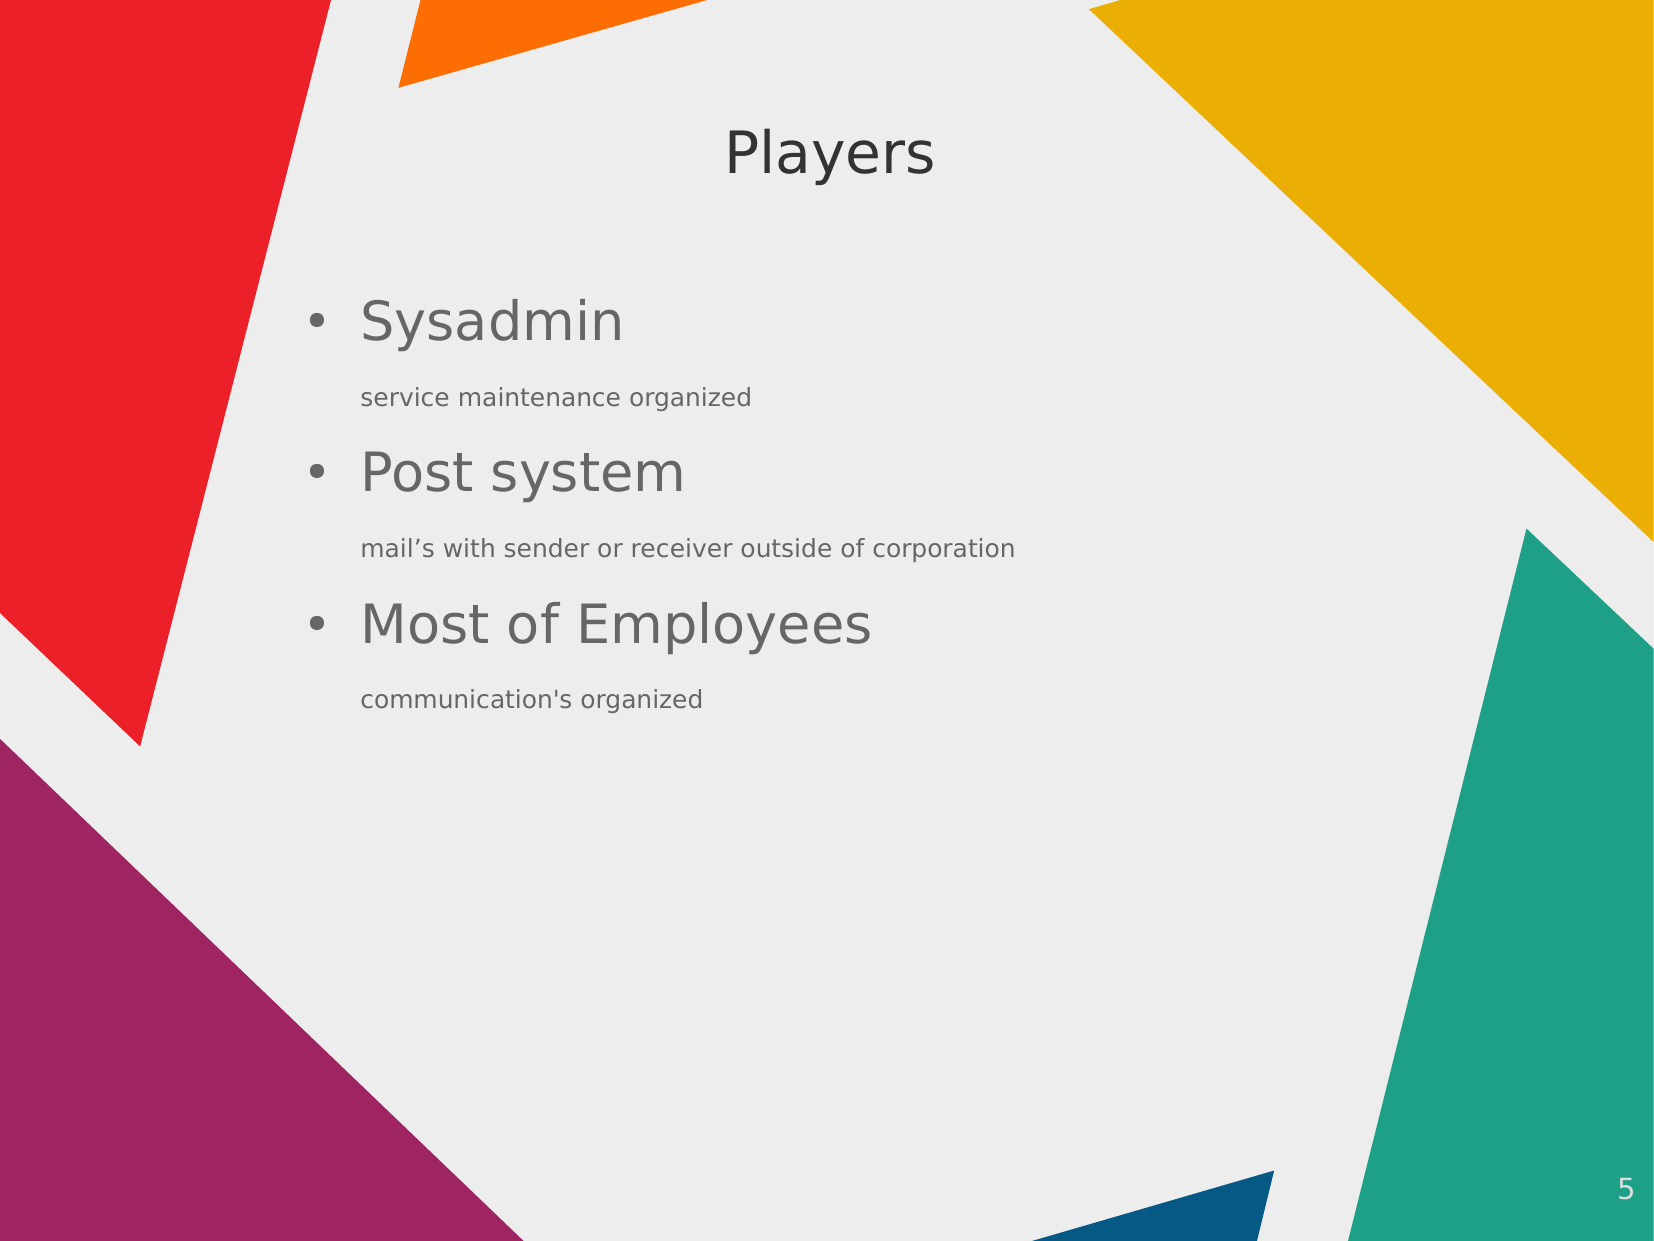

# Players
Sysadmin
service maintenance organized
Post system
mail’s with sender or receiver outside of corporation
Most of Employees
communication's organized
5